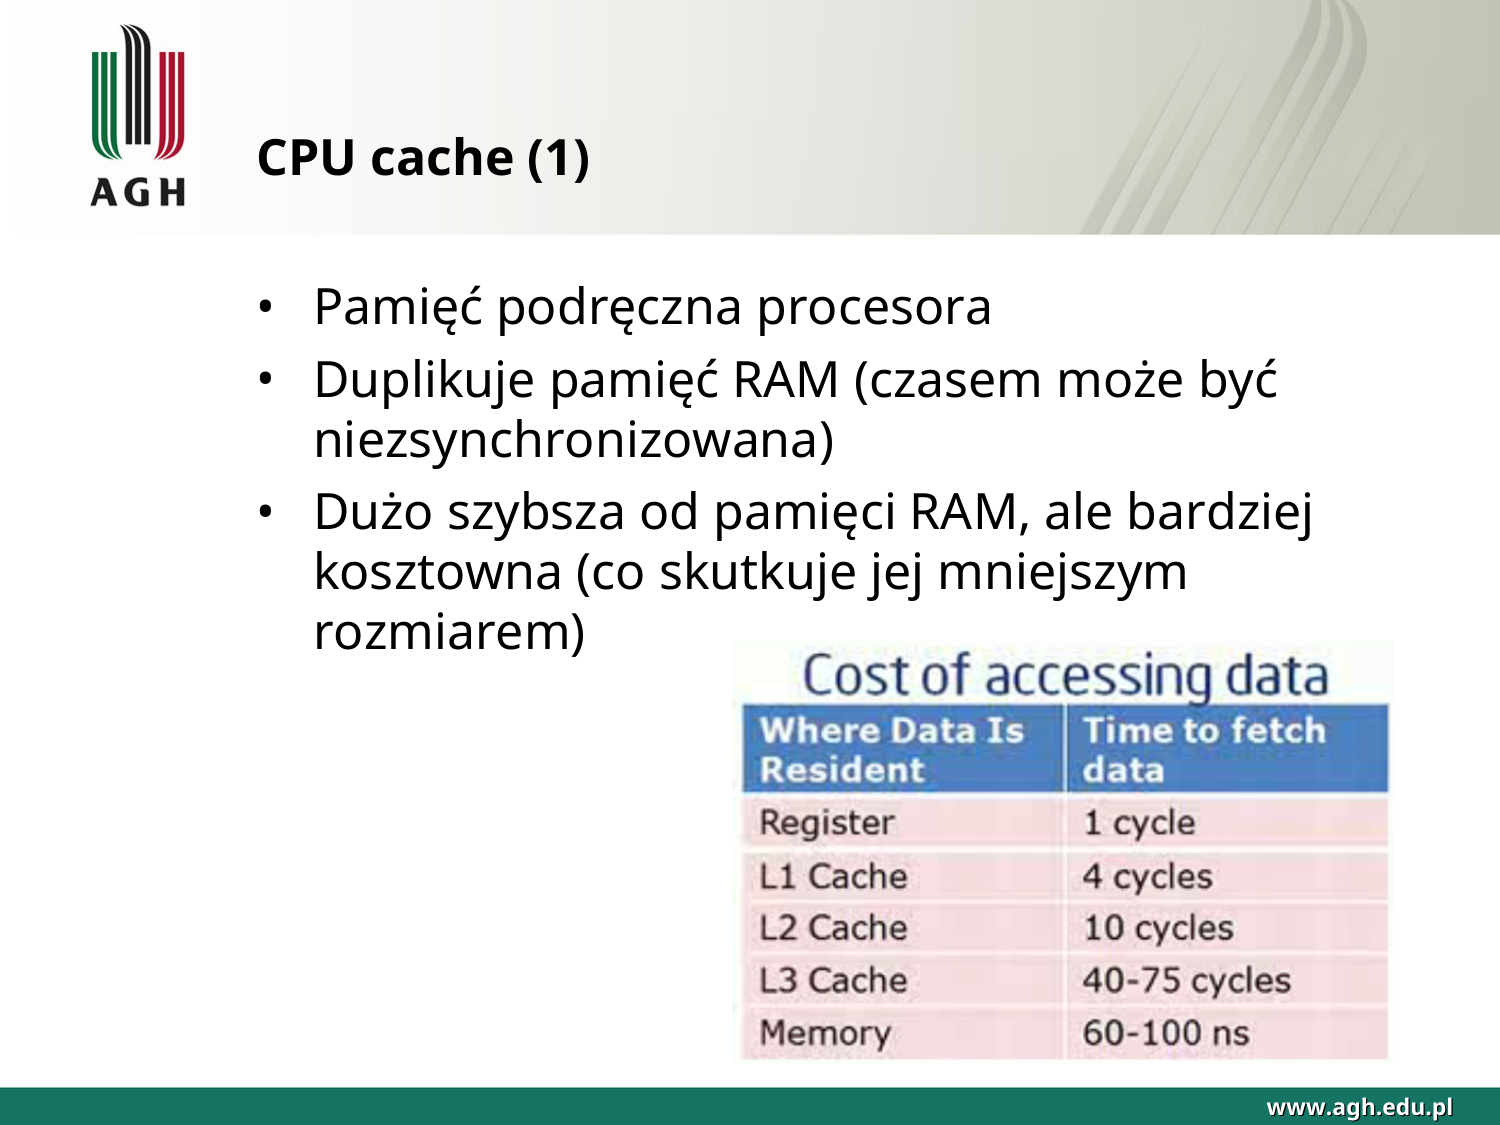

# CPU cache (1)
Pamięć podręczna procesora
Duplikuje pamięć RAM (czasem może być niezsynchronizowana)
Dużo szybsza od pamięci RAM, ale bardziej kosztowna (co skutkuje jej mniejszym rozmiarem)
www.agh.edu.pl